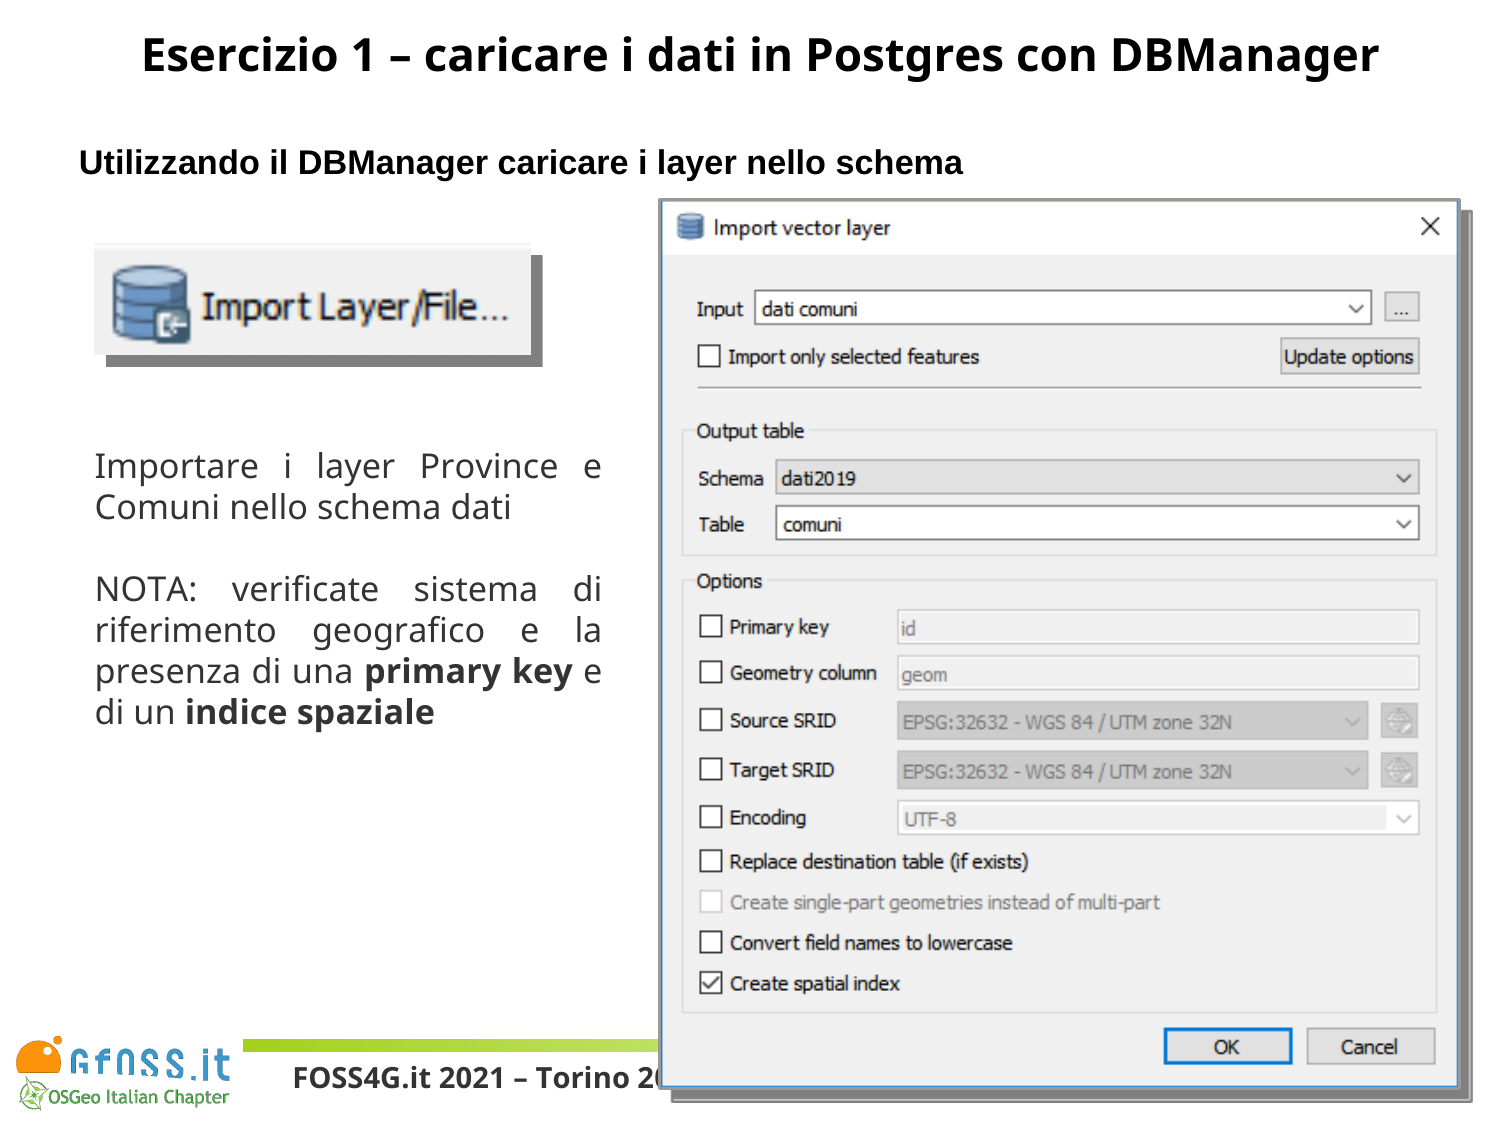

# Esercizio 1 – caricare i dati in Postgres con DBManager
Utilizzando il DBManager caricare i layer nello schema
Importare i layer Province e Comuni nello schema dati
NOTA: verificate sistema di riferimento geografico e la presenza di una primary key e di un indice spaziale